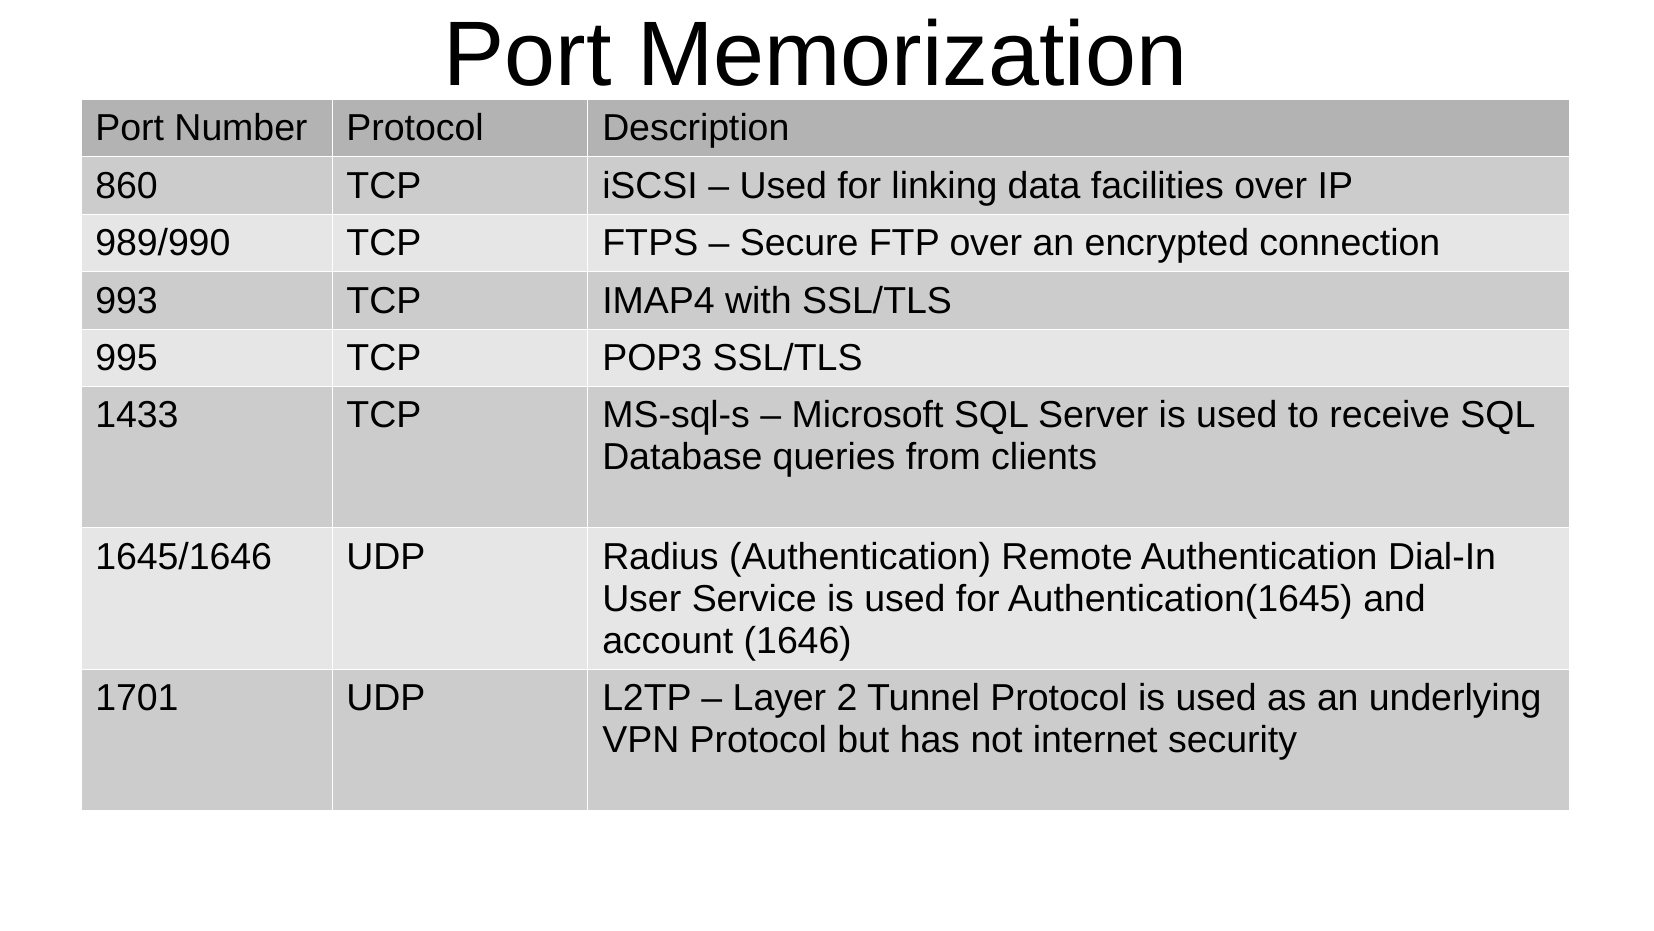

# Port Memorization
| Port Number | Protocol | Description |
| --- | --- | --- |
| 860 | TCP | iSCSI – Used for linking data facilities over IP |
| 989/990 | TCP | FTPS – Secure FTP over an encrypted connection |
| 993 | TCP | IMAP4 with SSL/TLS |
| 995 | TCP | POP3 SSL/TLS |
| 1433 | TCP | MS-sql-s – Microsoft SQL Server is used to receive SQL Database queries from clients |
| 1645/1646 | UDP | Radius (Authentication) Remote Authentication Dial-In User Service is used for Authentication(1645) and account (1646) |
| 1701 | UDP | L2TP – Layer 2 Tunnel Protocol is used as an underlying VPN Protocol but has not internet security |